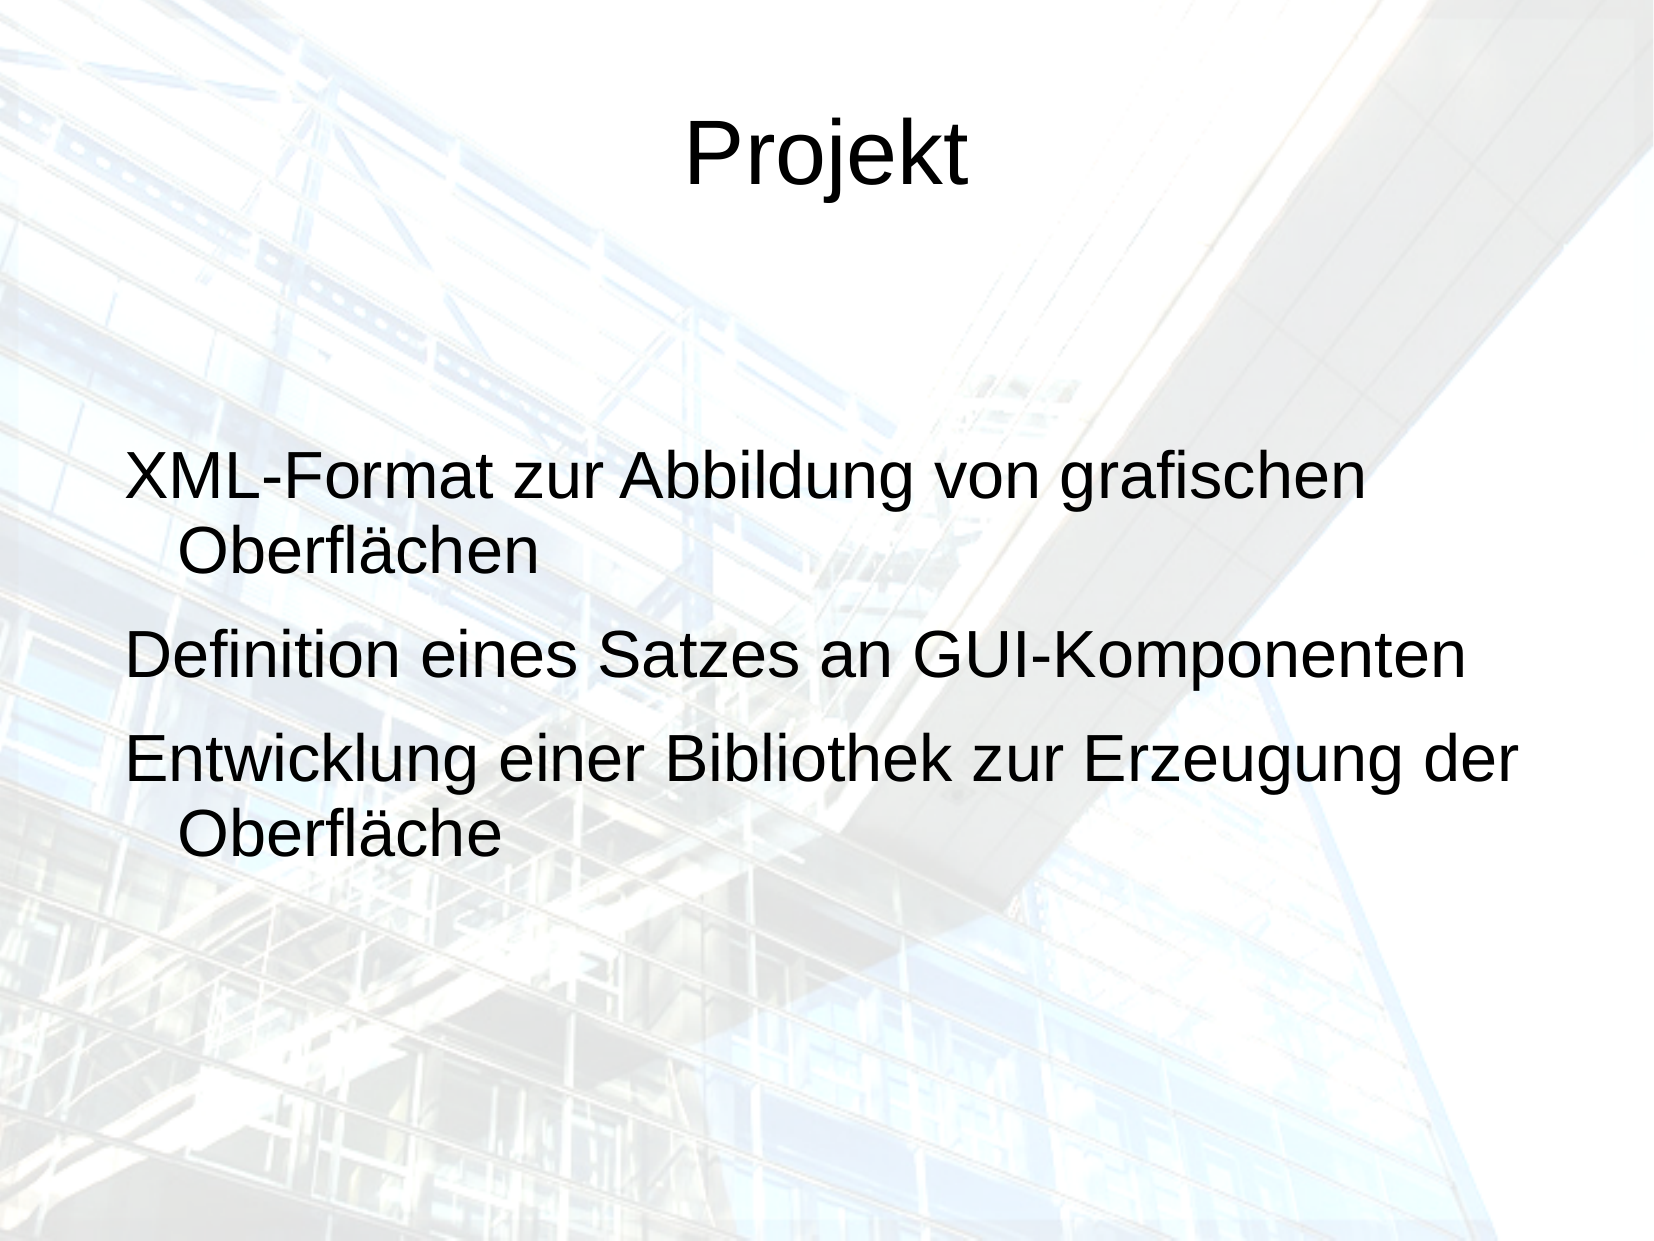

# Projekt
XML-Format zur Abbildung von grafischen Oberflächen
Definition eines Satzes an GUI-Komponenten
Entwicklung einer Bibliothek zur Erzeugung der Oberfläche